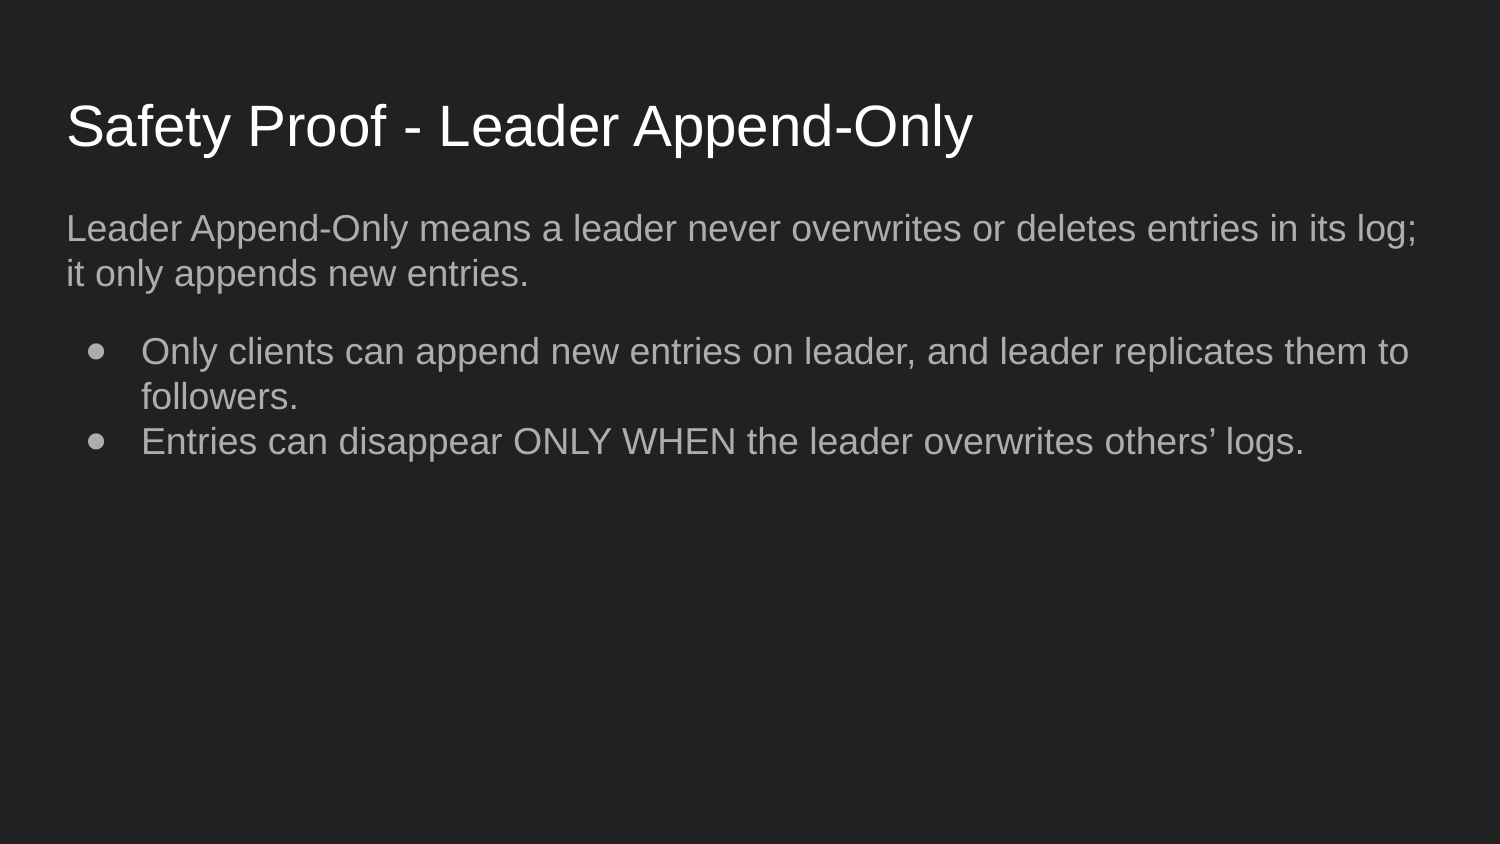

# Safety Proof - Leader Append-Only
Leader Append-Only means a leader never overwrites or deletes entries in its log; it only appends new entries.
Only clients can append new entries on leader, and leader replicates them to followers.
Entries can disappear ONLY WHEN the leader overwrites others’ logs.